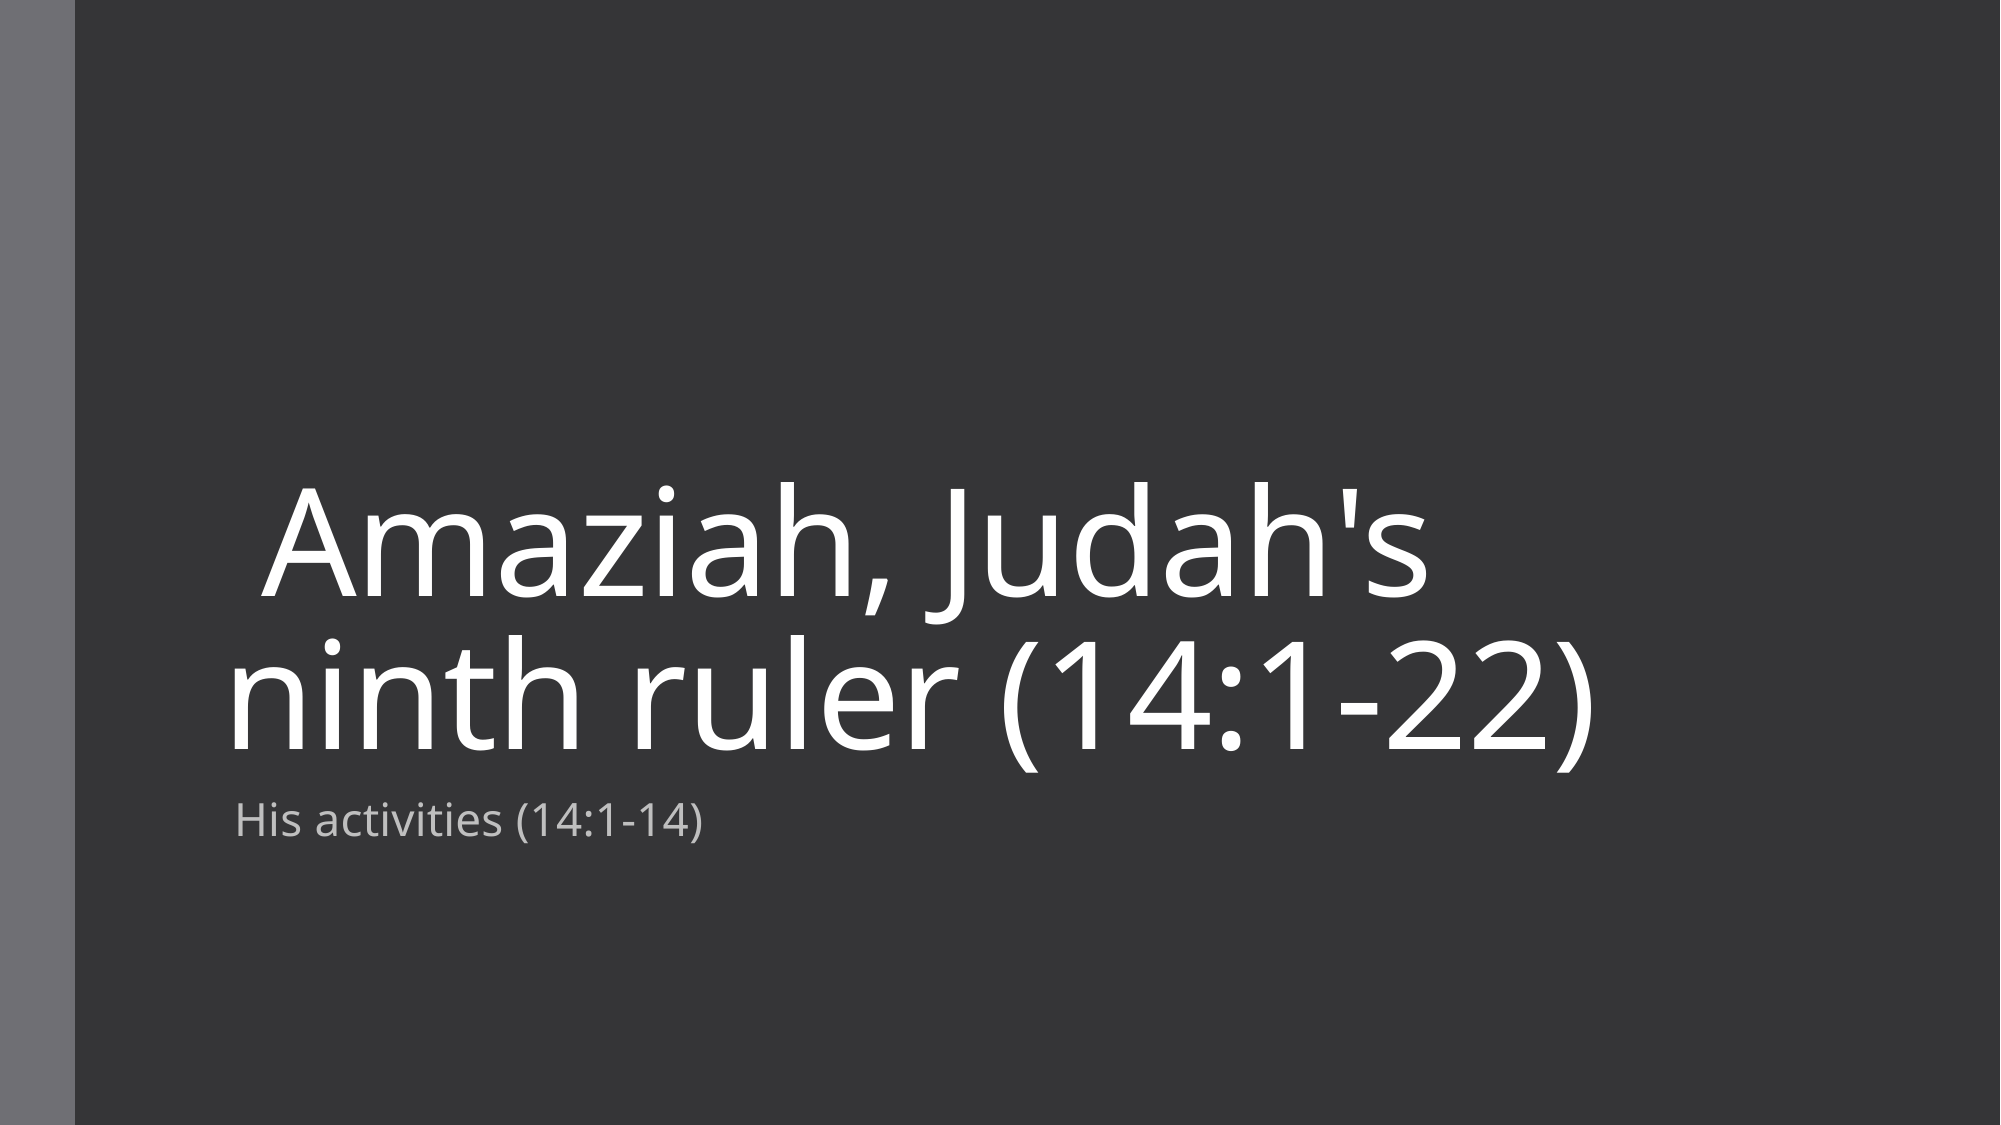

# Amaziah, Judah's ninth ruler (14:1-22)
 His activities (14:1-14)